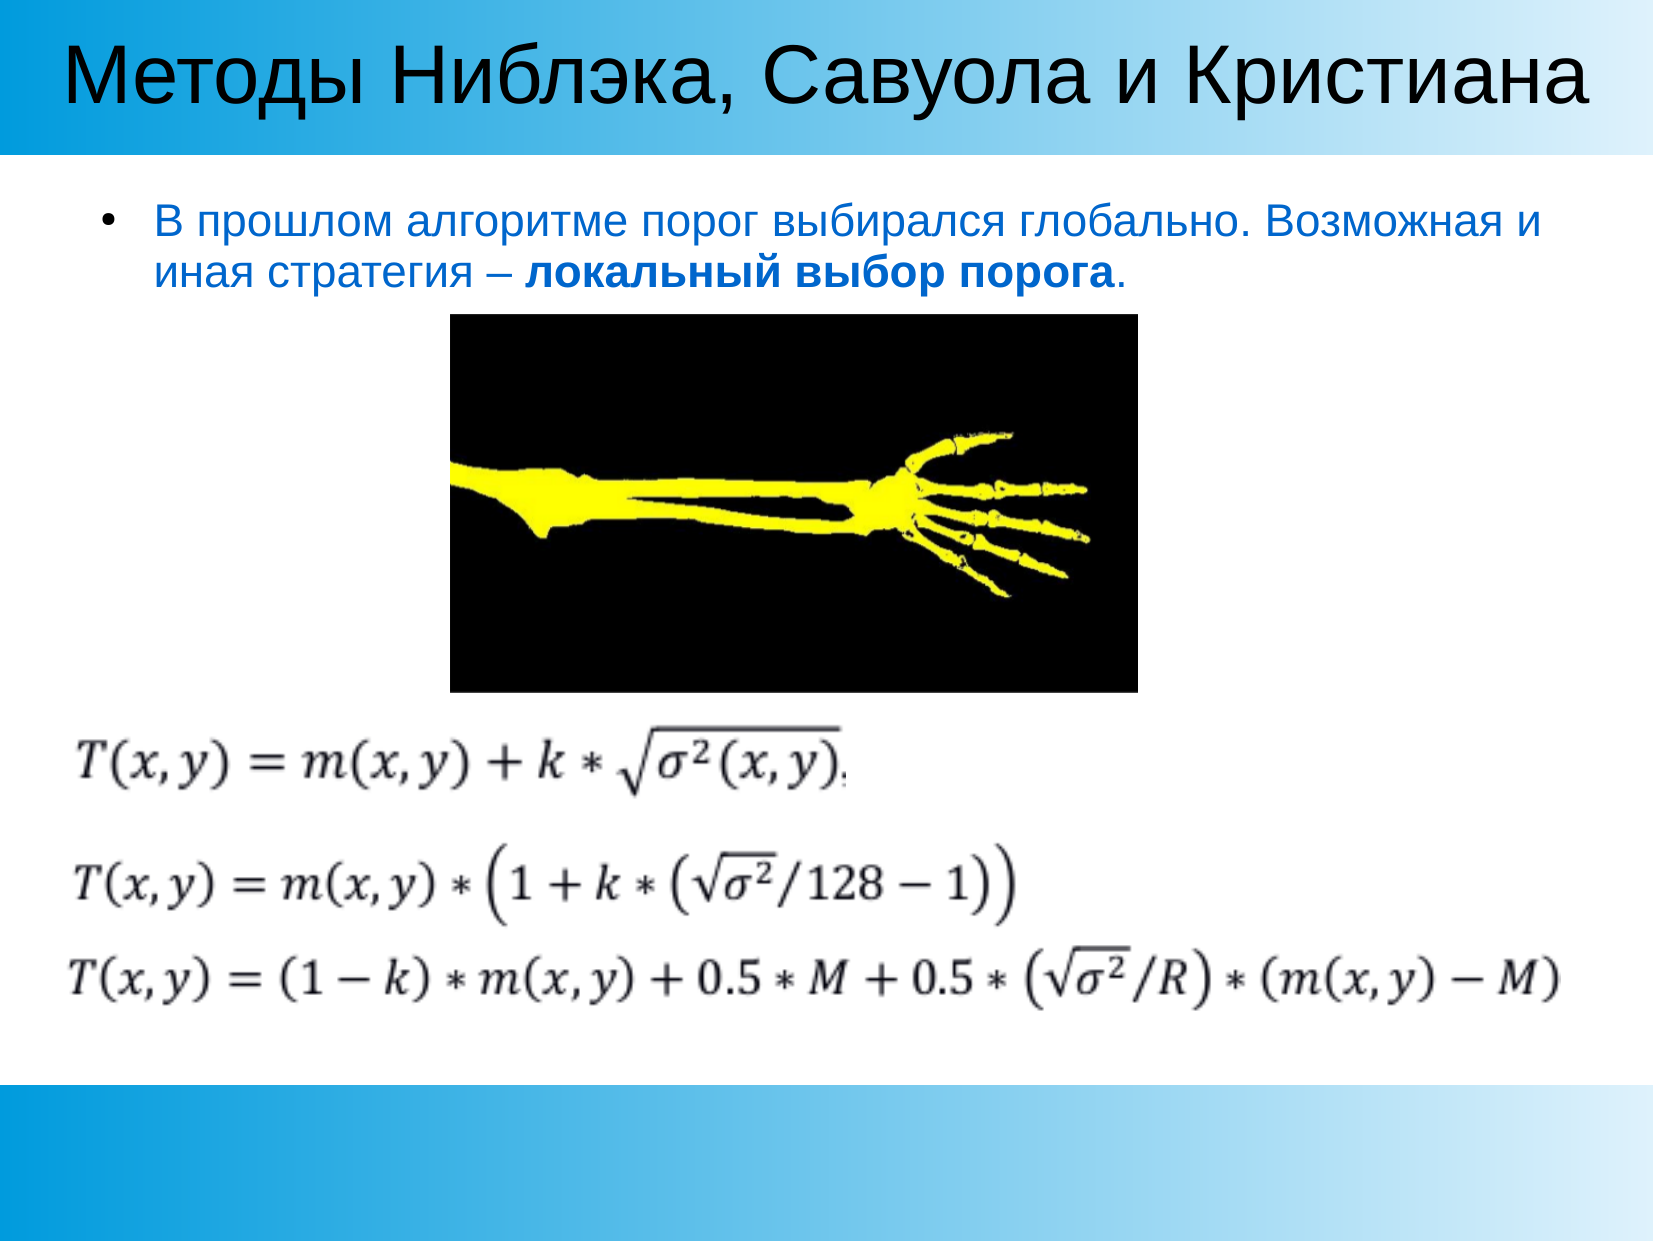

# Методы Ниблэка, Савуола и Кристиана
В прошлом алгоритме порог выбирался глобально. Возможная и иная стратегия – локальный выбор порога.